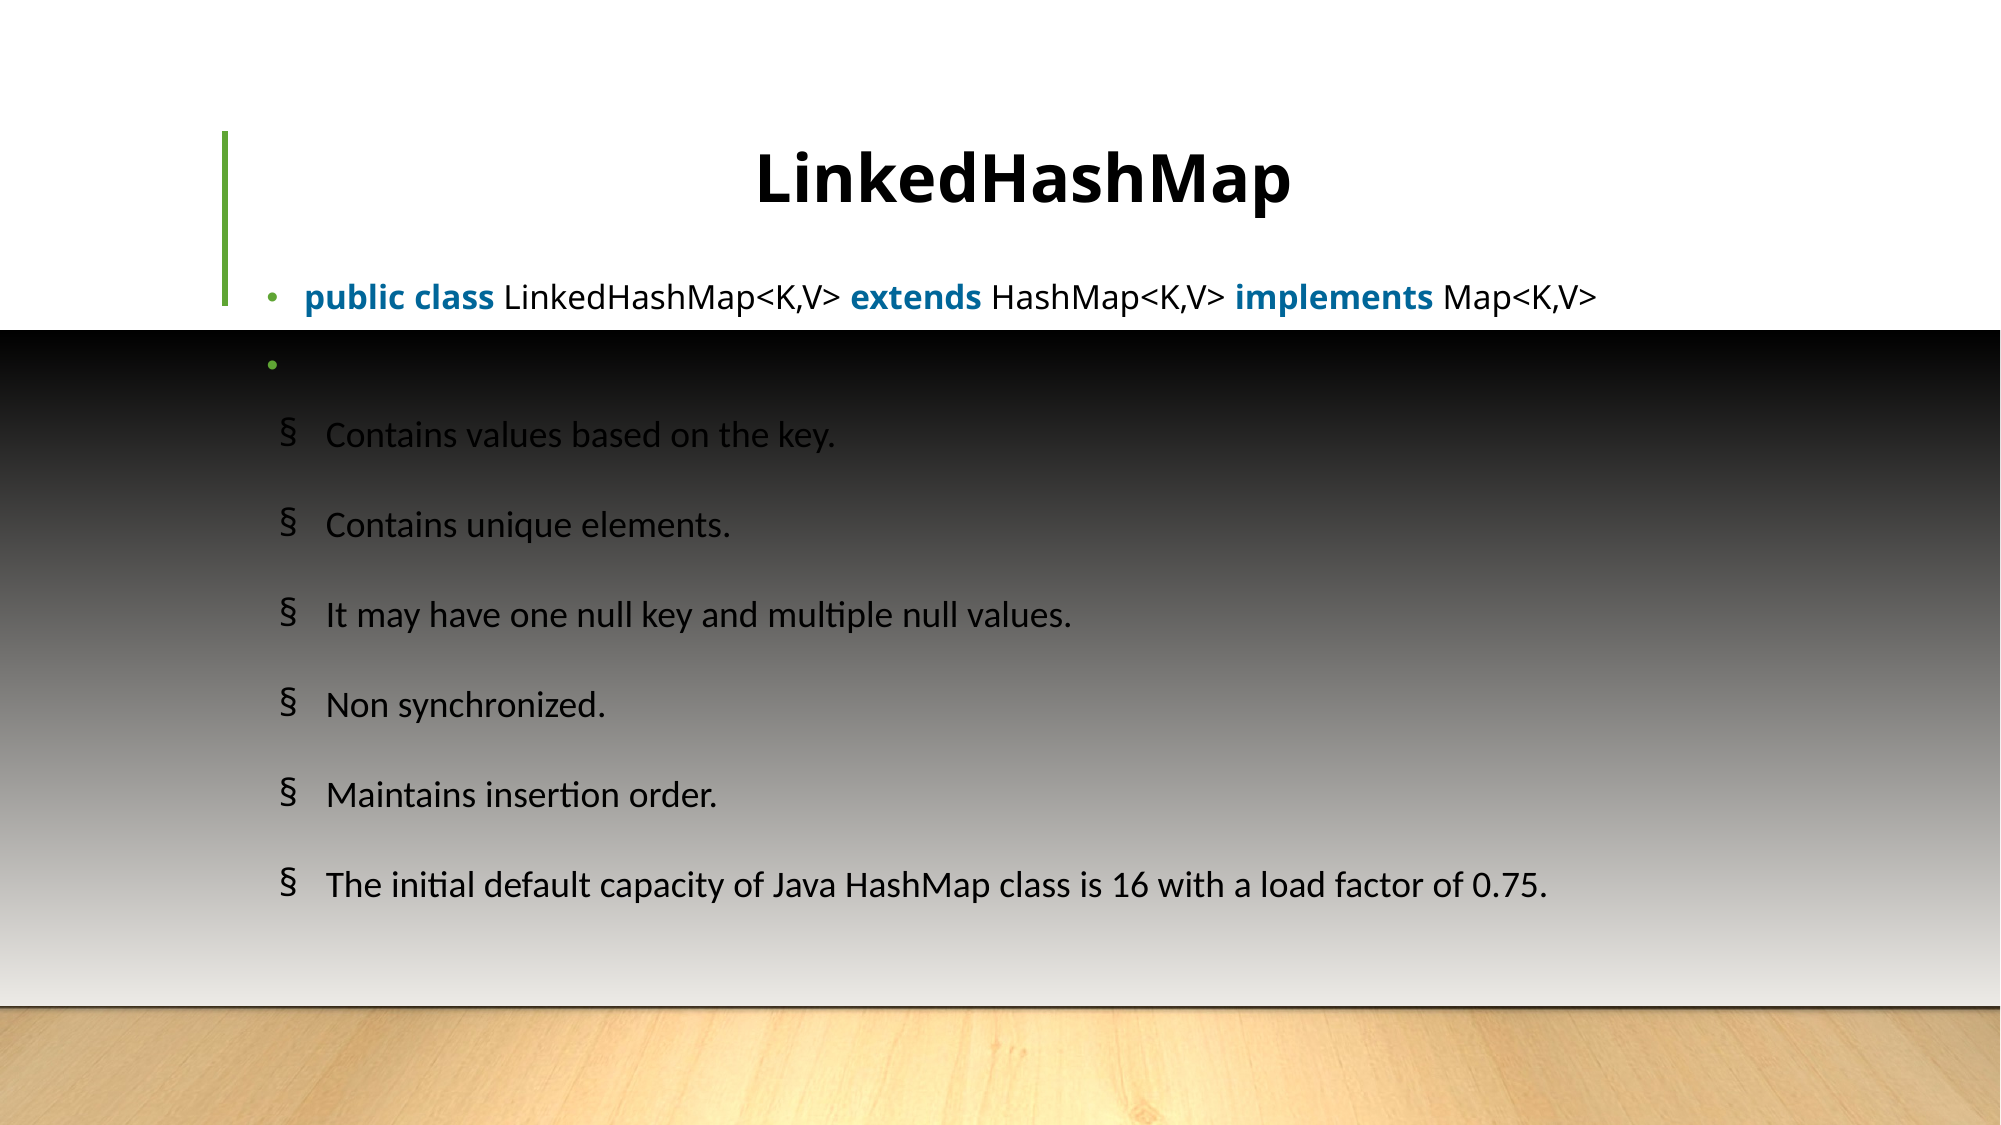

# LinkedHashMap
public class LinkedHashMap<K,V> extends HashMap<K,V> implements Map<K,V>
Contains values based on the key.
Contains unique elements.
It may have one null key and multiple null values.
Non synchronized.
Maintains insertion order.
The initial default capacity of Java HashMap class is 16 with a load factor of 0.75.